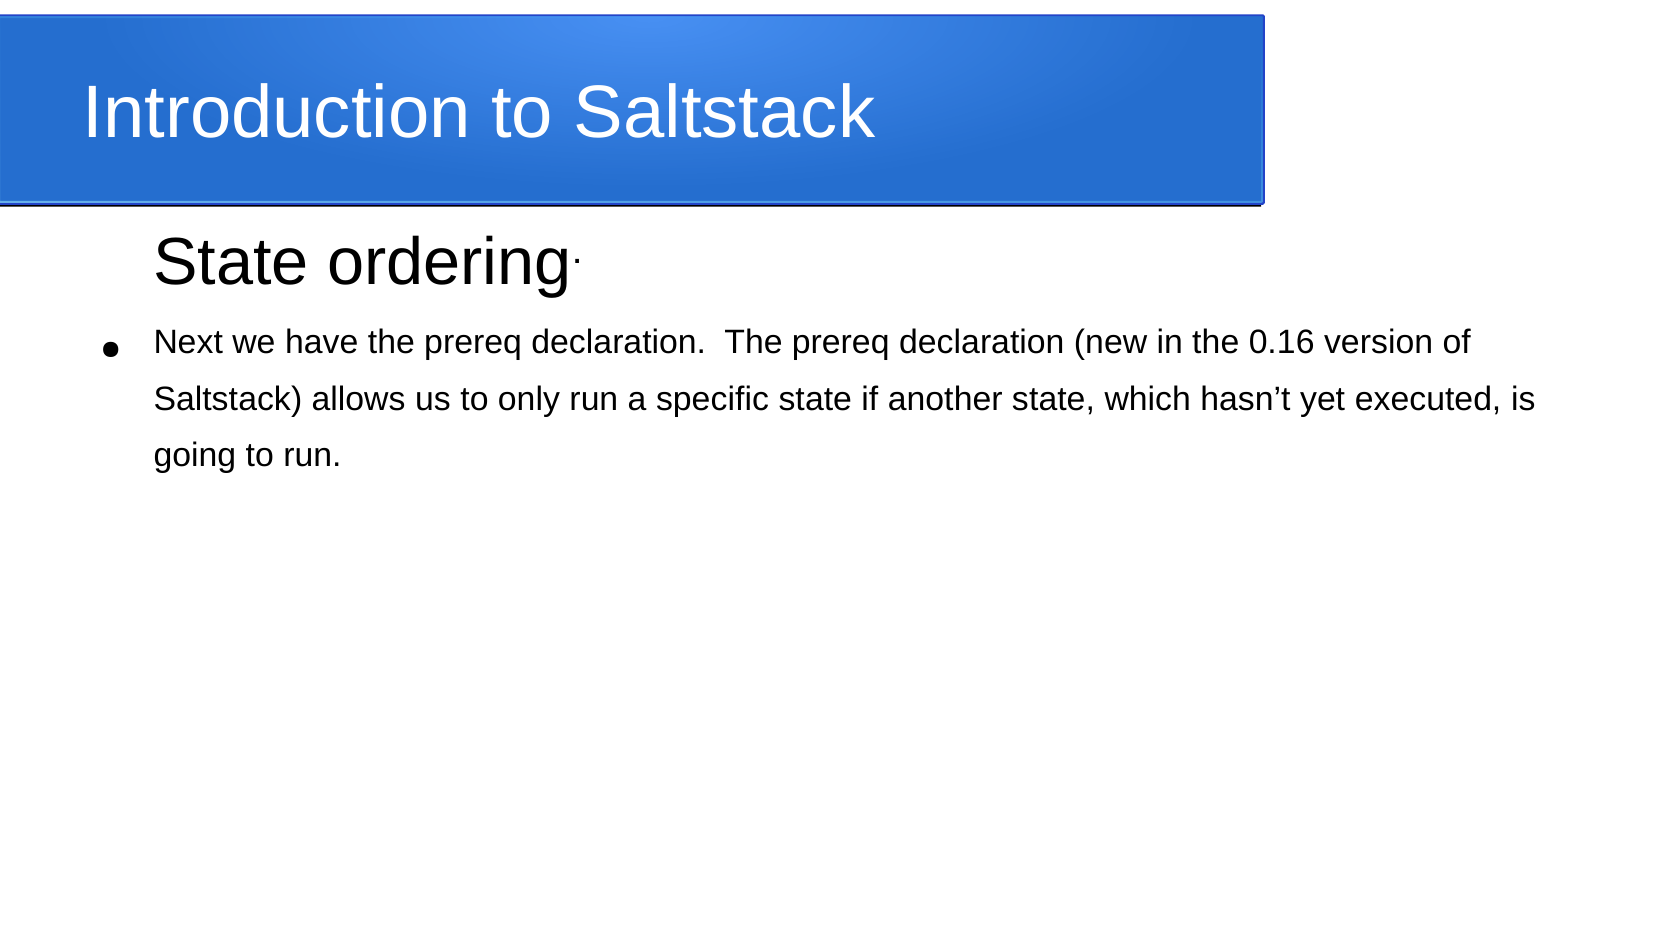

# Introduction to Saltstack
State ordering.
Next we have the prereq declaration. The prereq declaration (new in the 0.16 version of Saltstack) allows us to only run a specific state if another state, which hasn’t yet executed, is going to run.